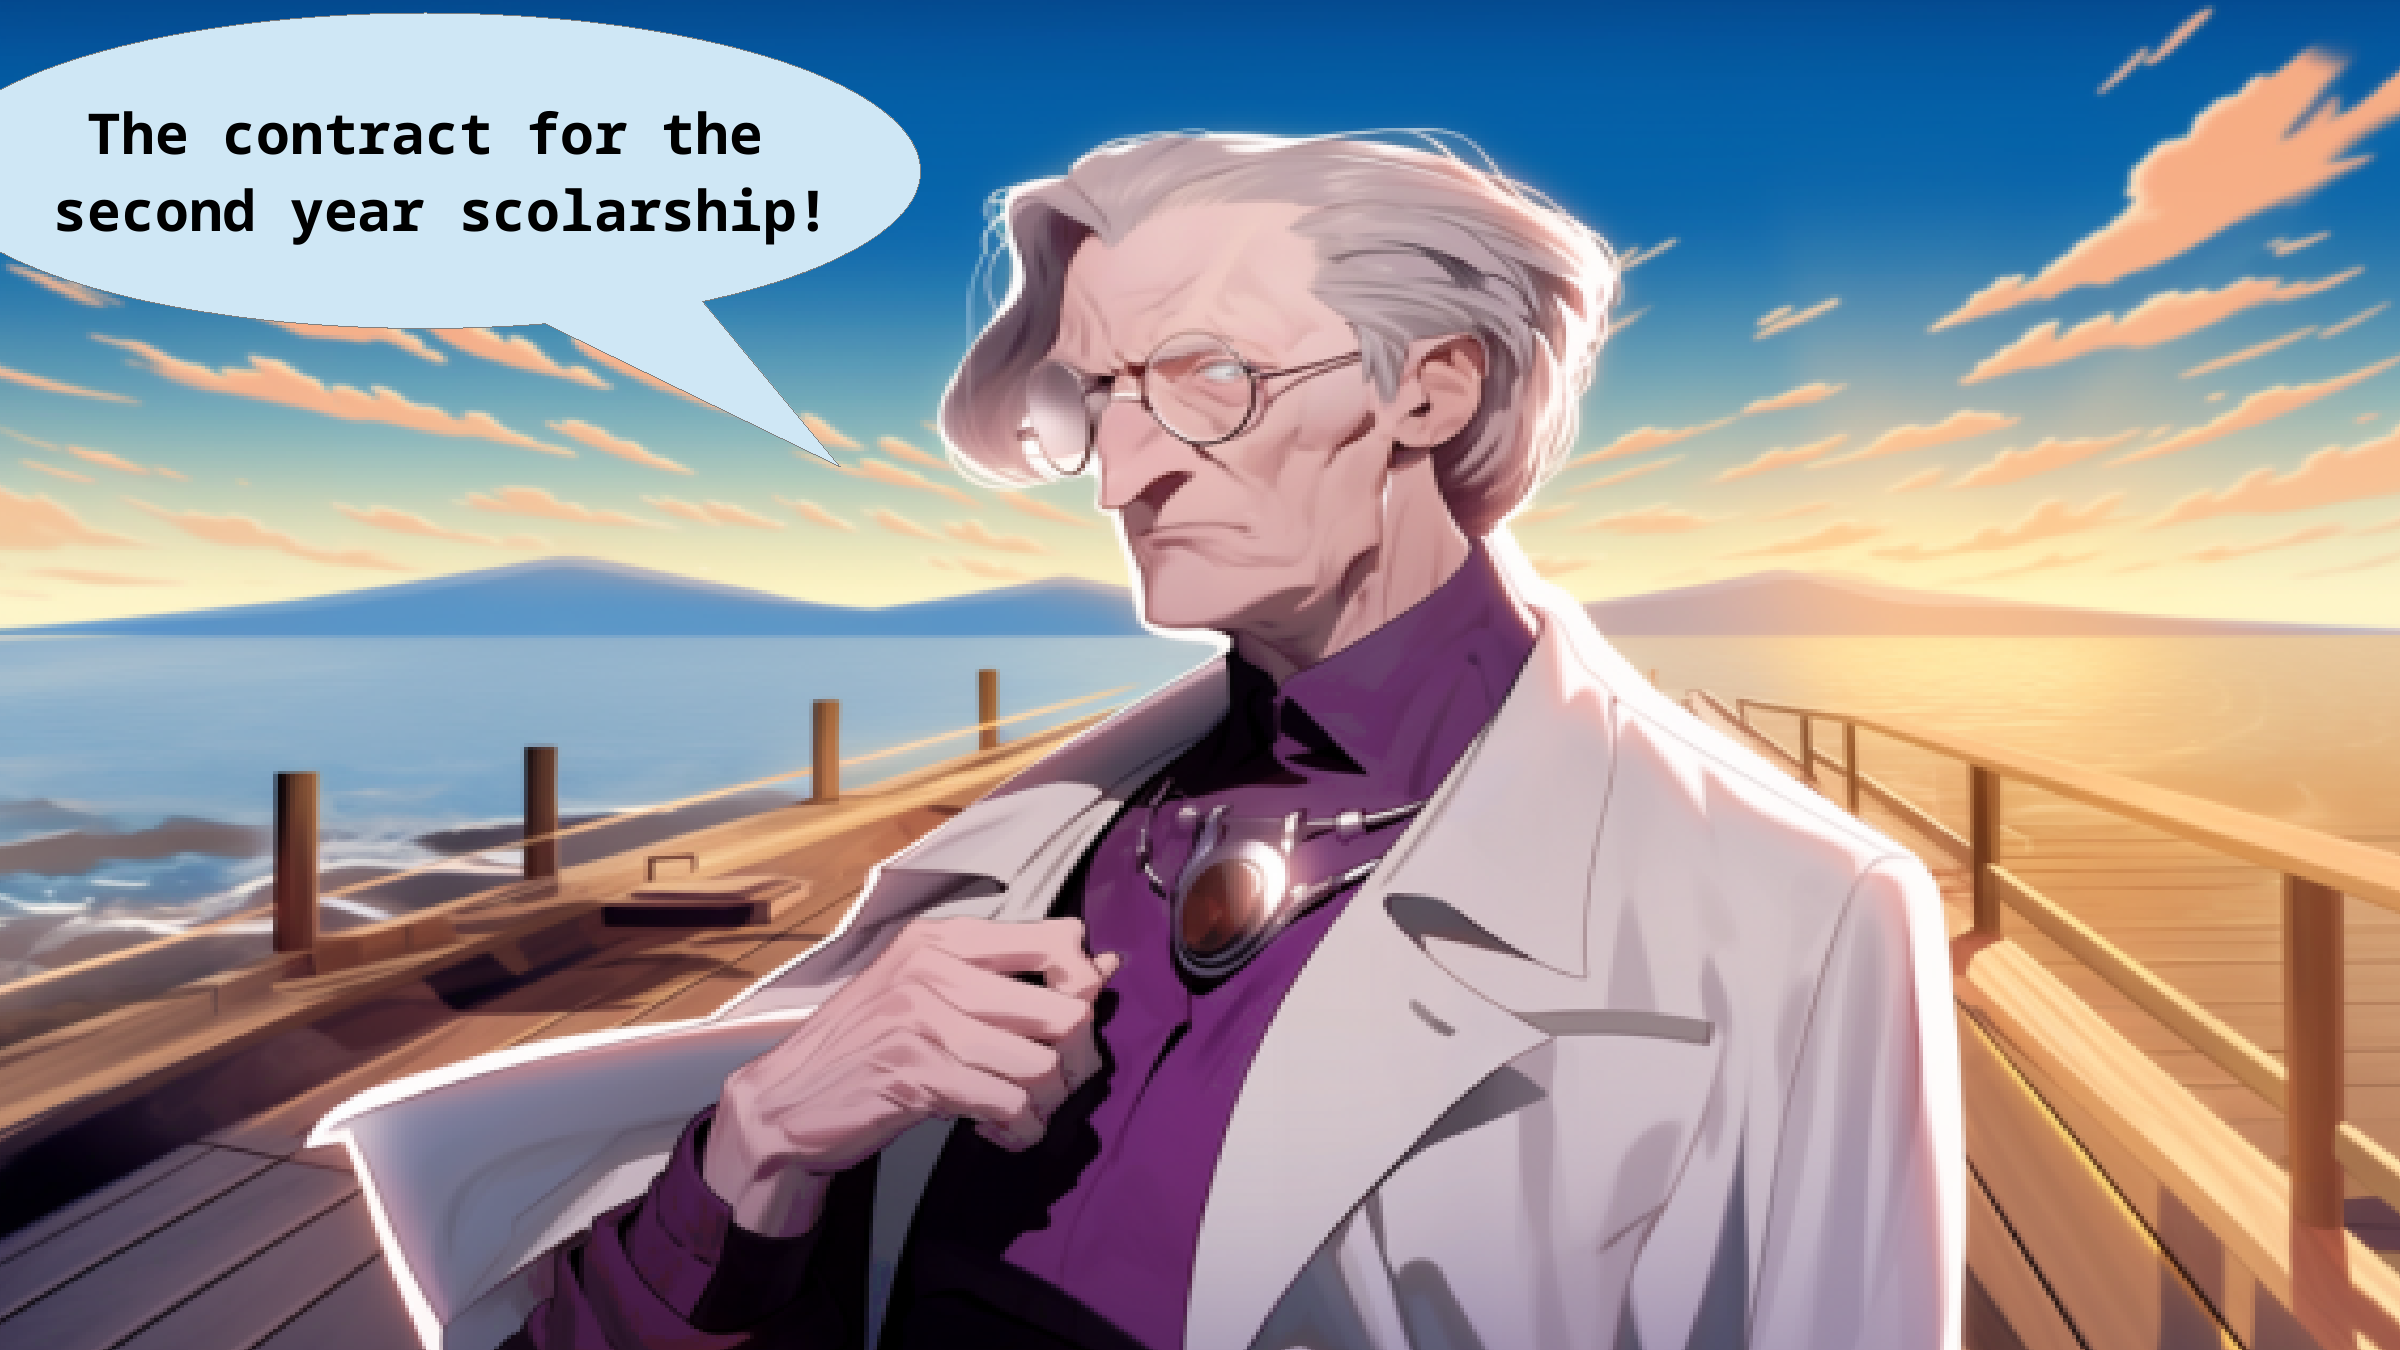

The contract for the
 second year scolarship!